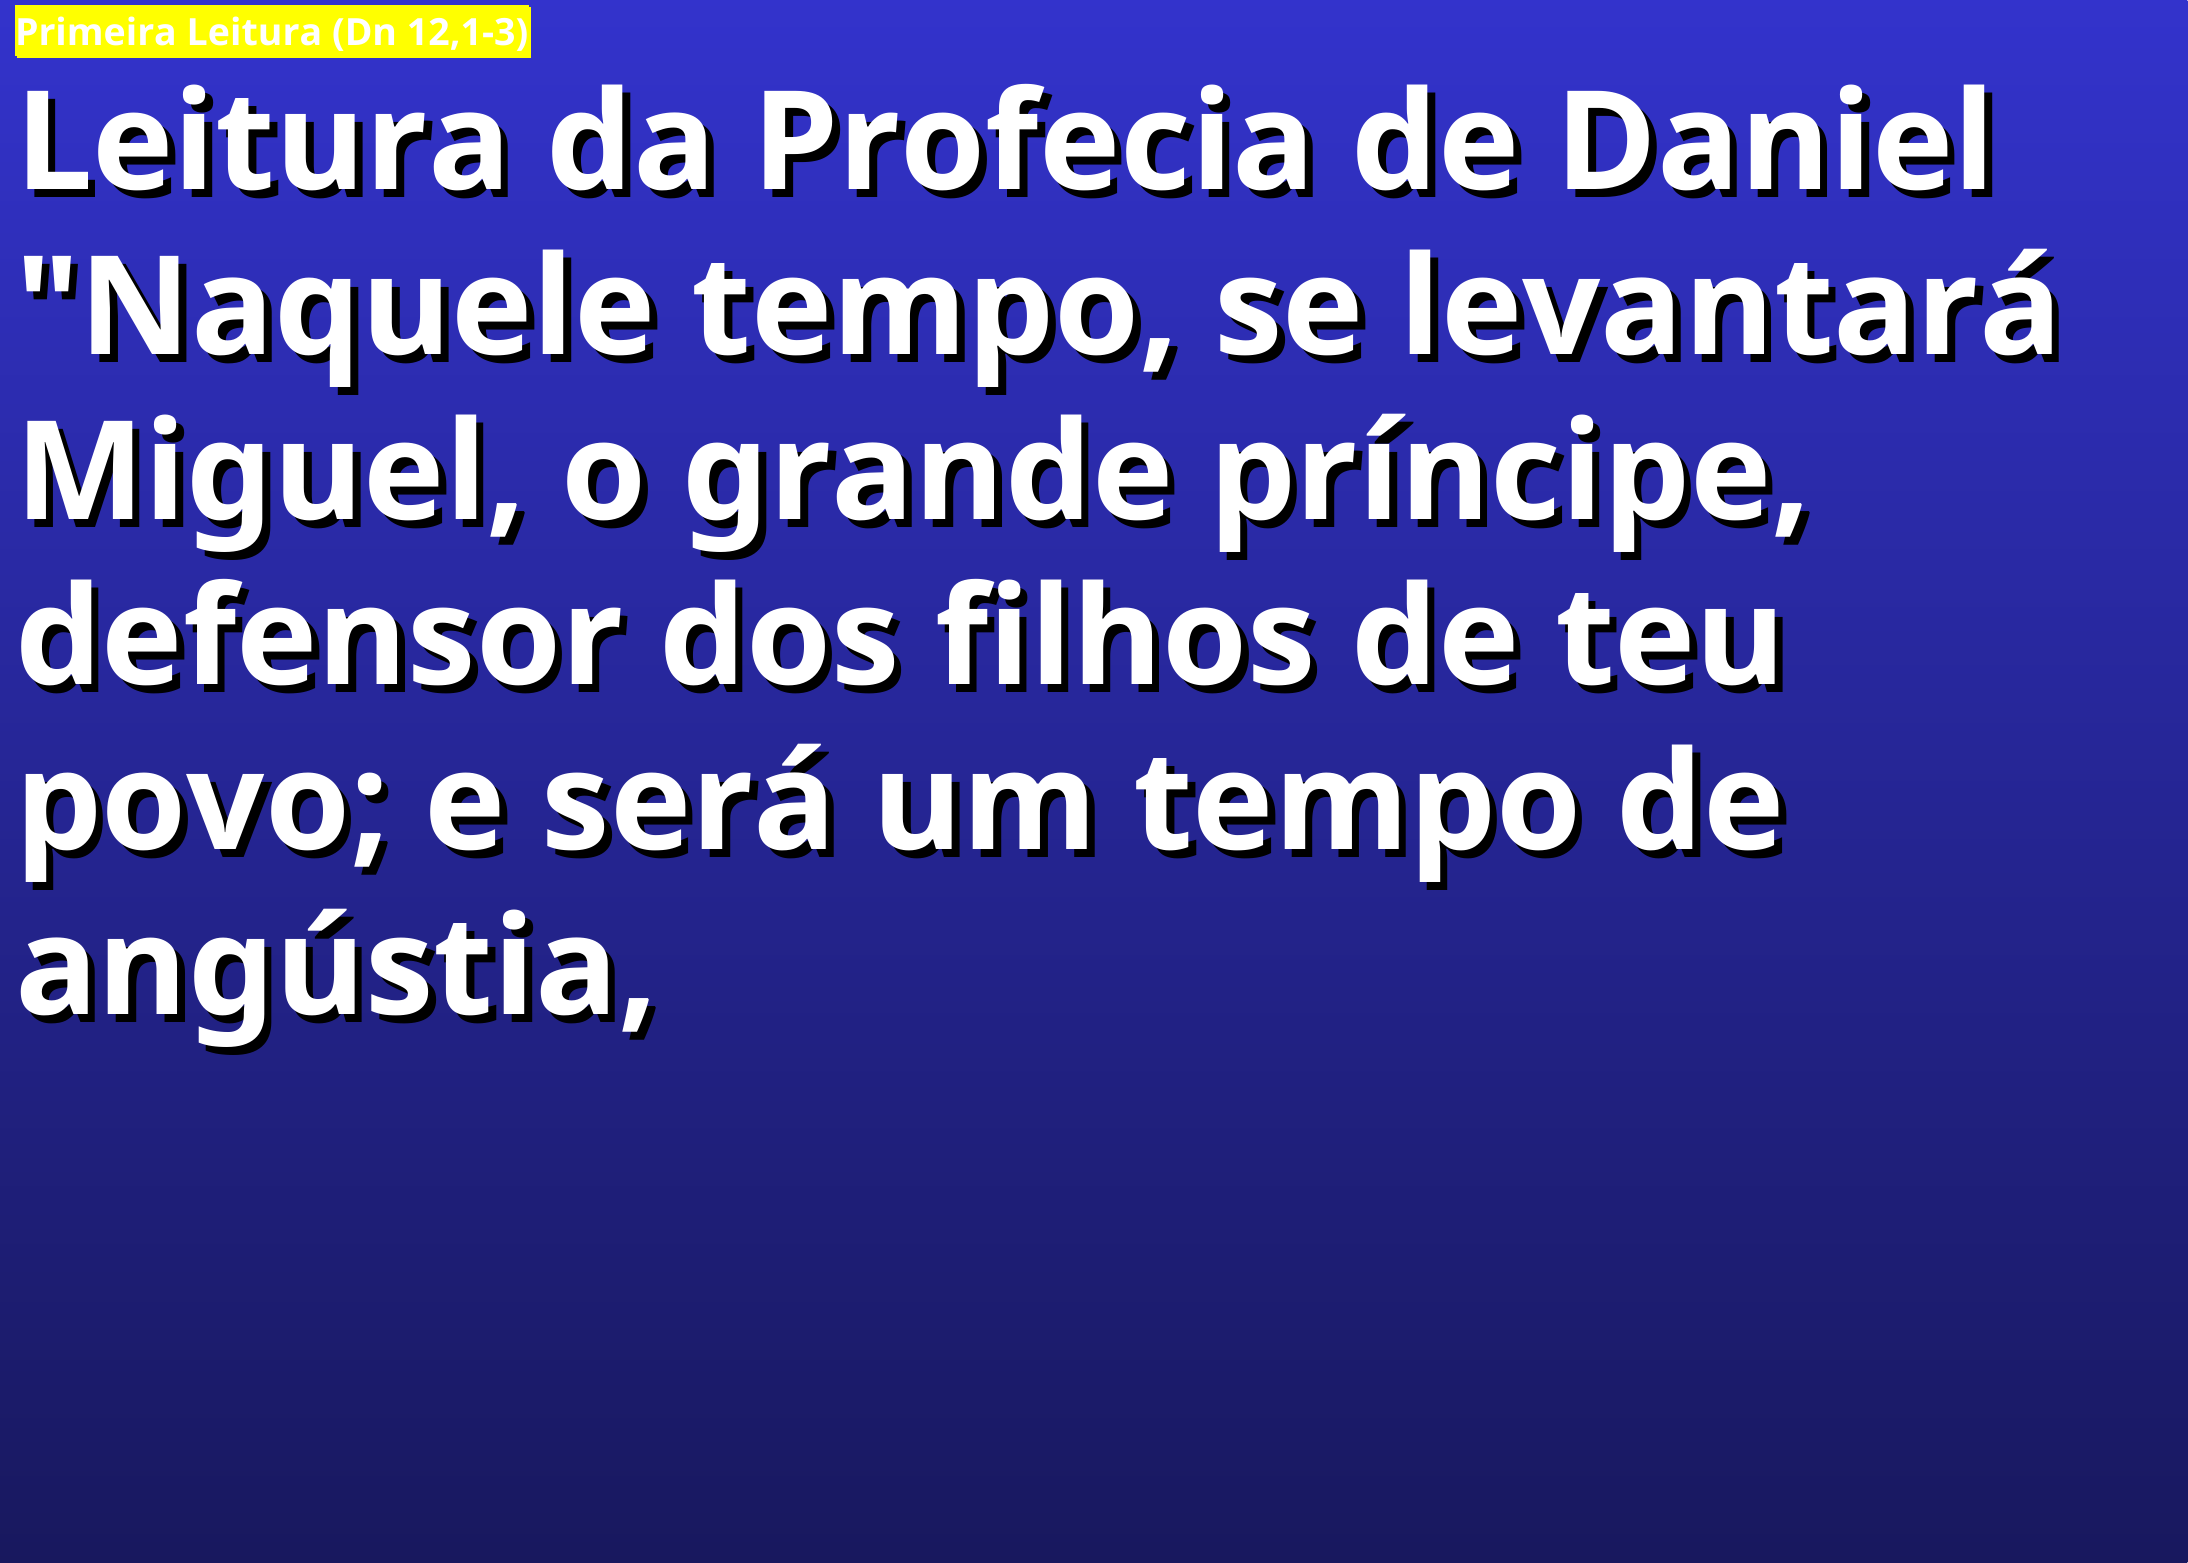

Primeira Leitura (Dn 12,1-3)
Leitura da Profecia de Daniel
"Naquele tempo, se levantará Miguel, o grande príncipe, defensor dos filhos de teu povo; e será um tempo de angústia,